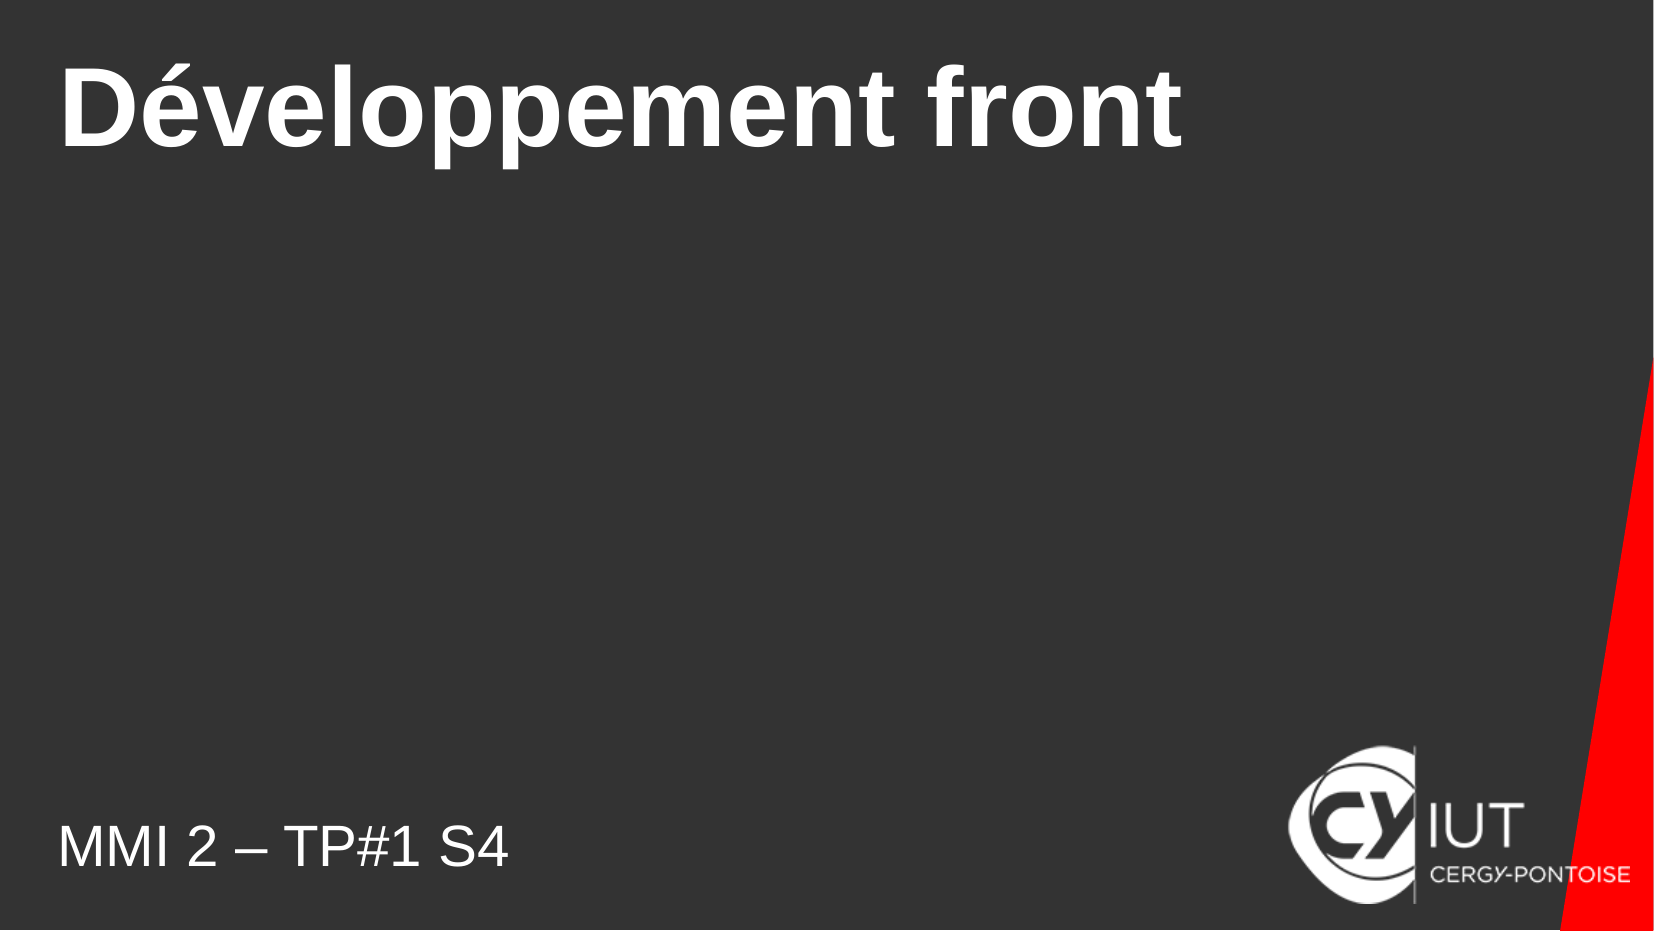

Développement front
MMI 2 – TP#1 S4